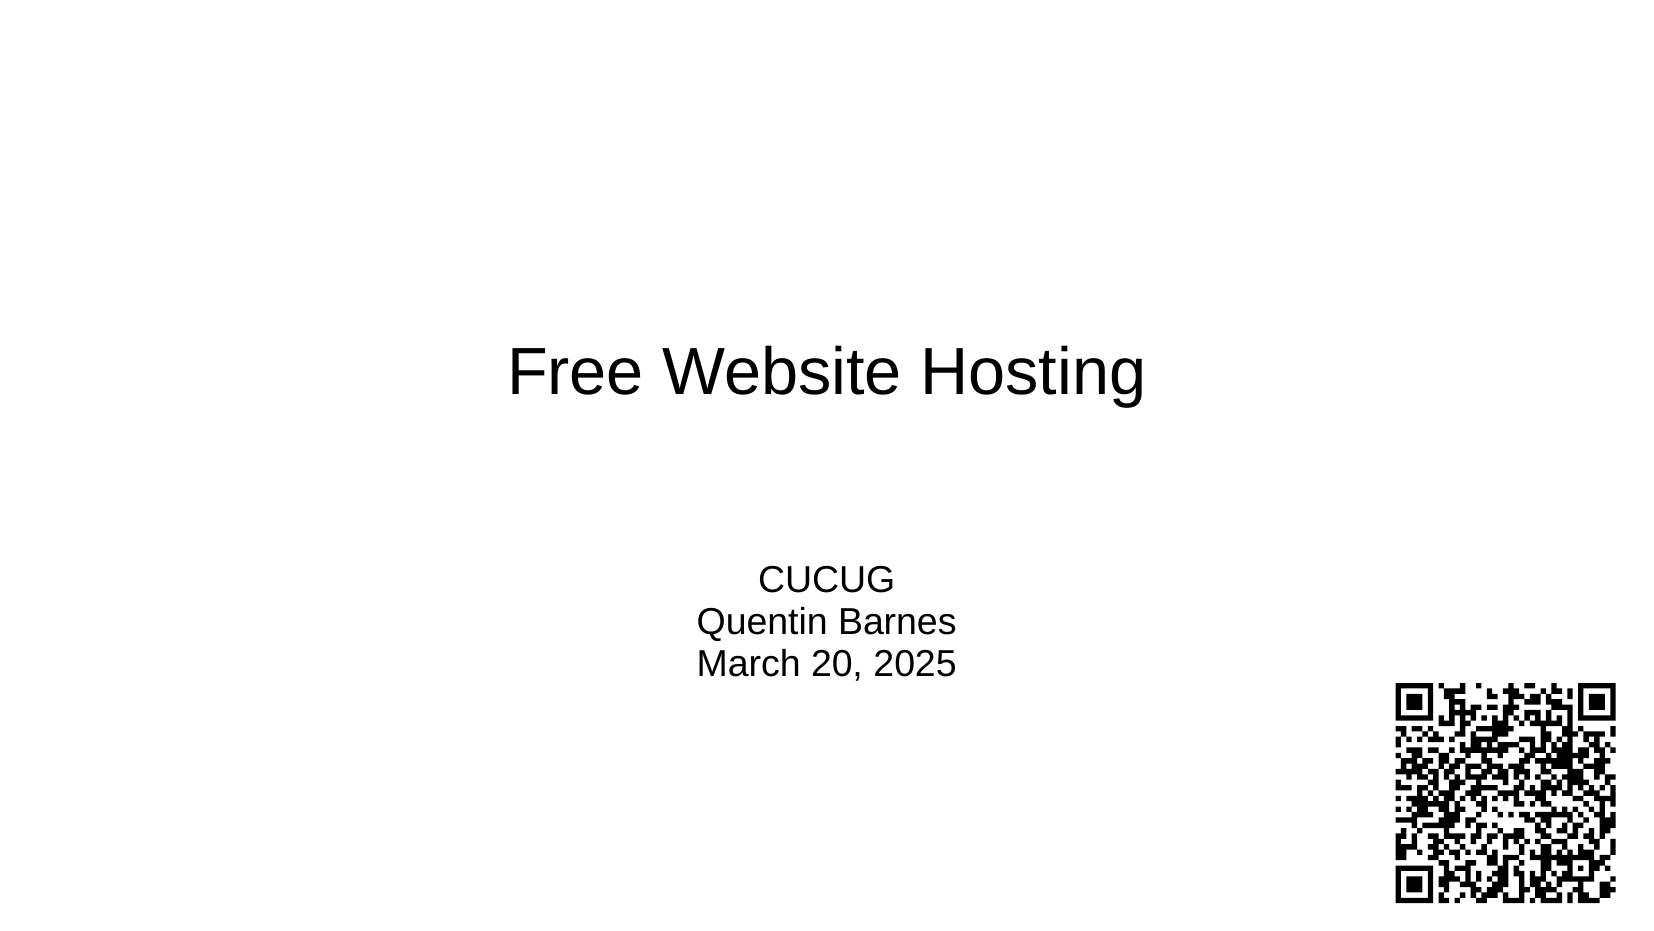

# Free Website Hosting
CUCUG
Quentin Barnes
March 20, 2025